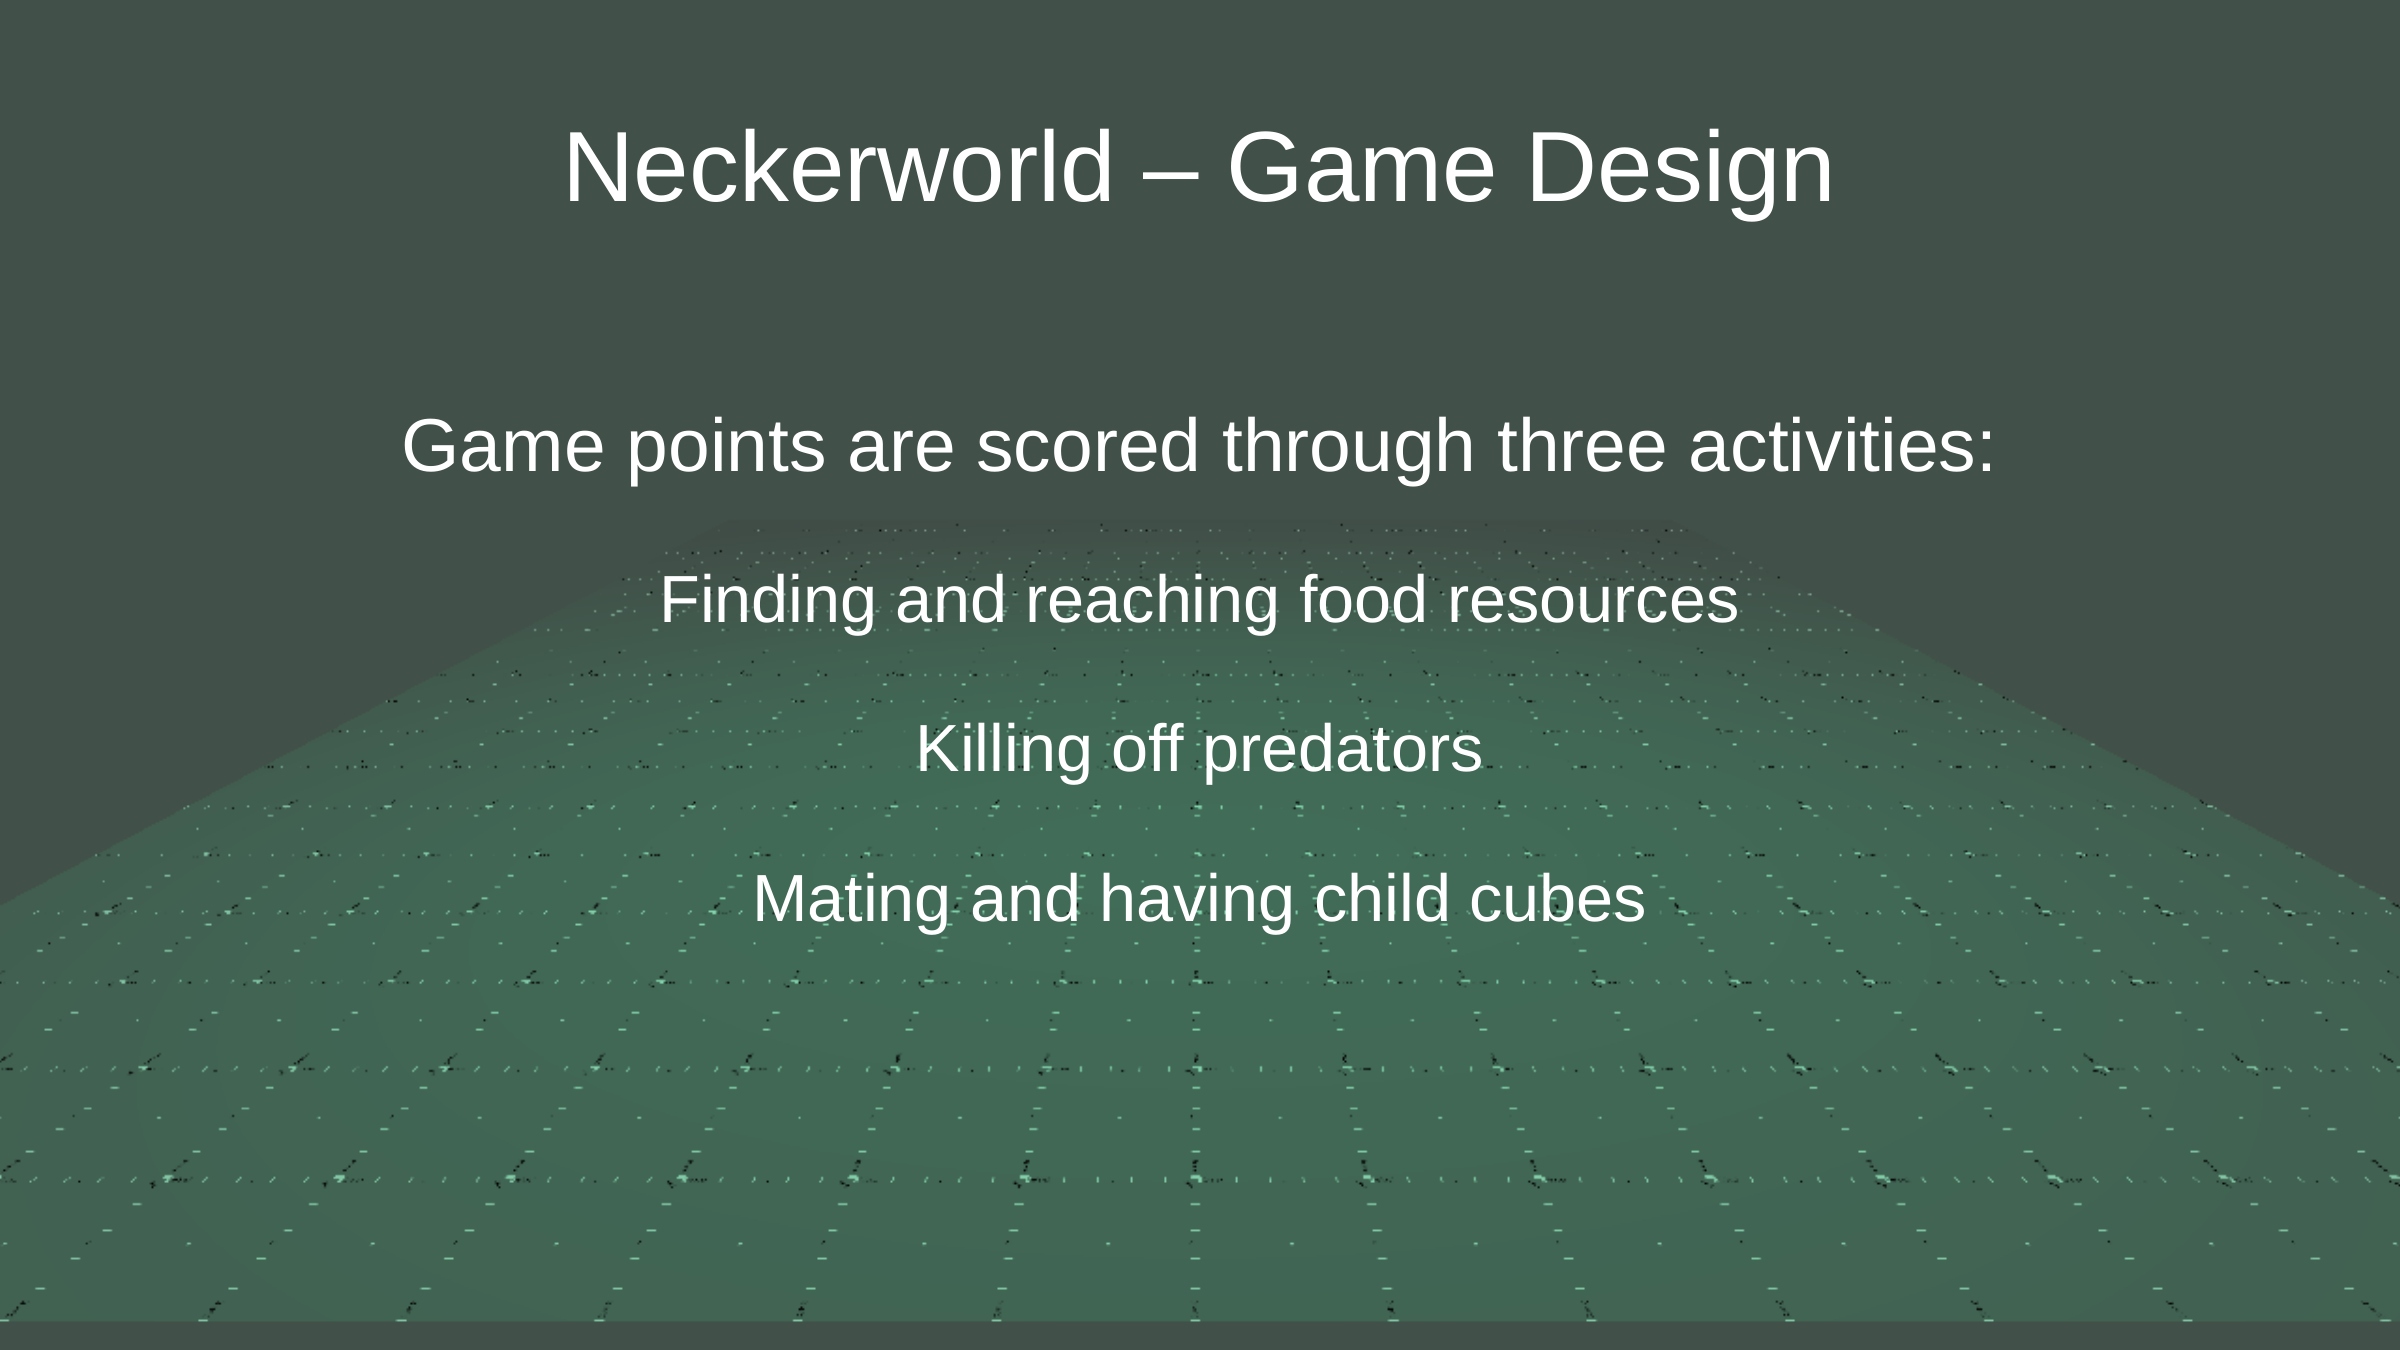

# Neckerworld – Game Design
Game points are scored through three activities:
Finding and reaching food resources
Killing off predators
Mating and having child cubes